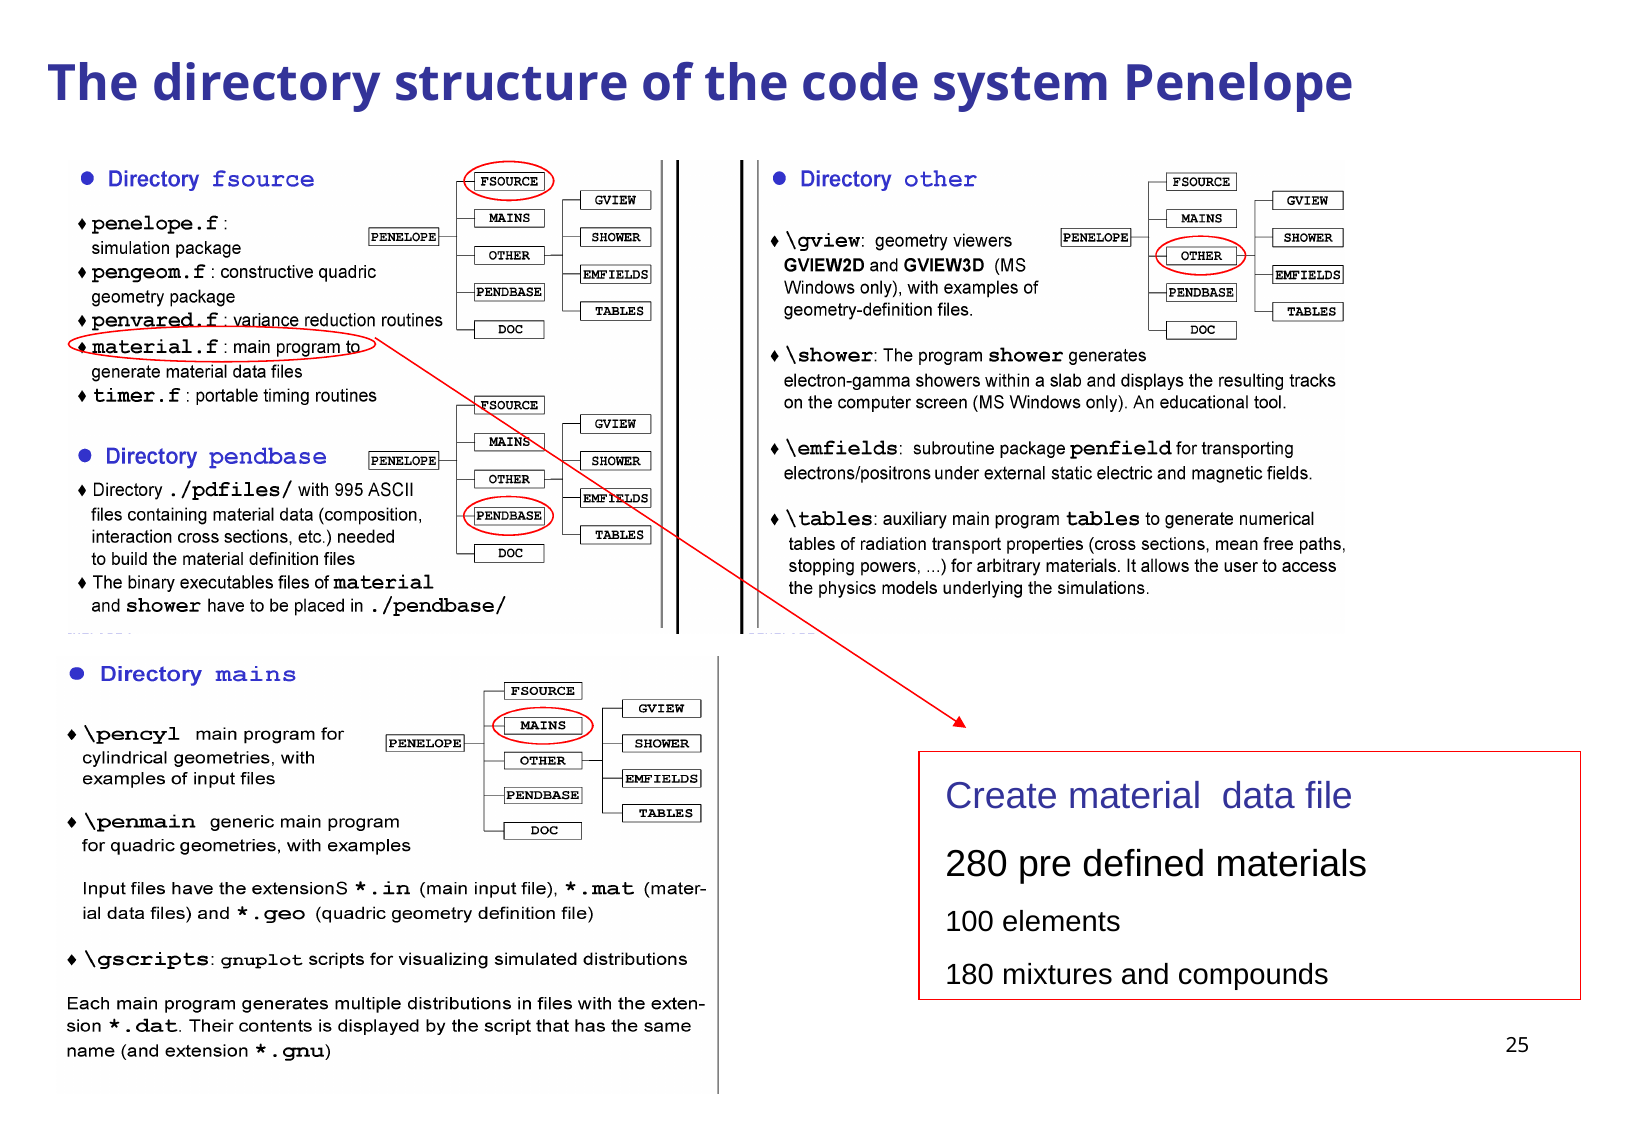

The directory structure of the code system Penelope
Create material data file
280 pre defined materials
100 elements
180 mixtures and compounds
25